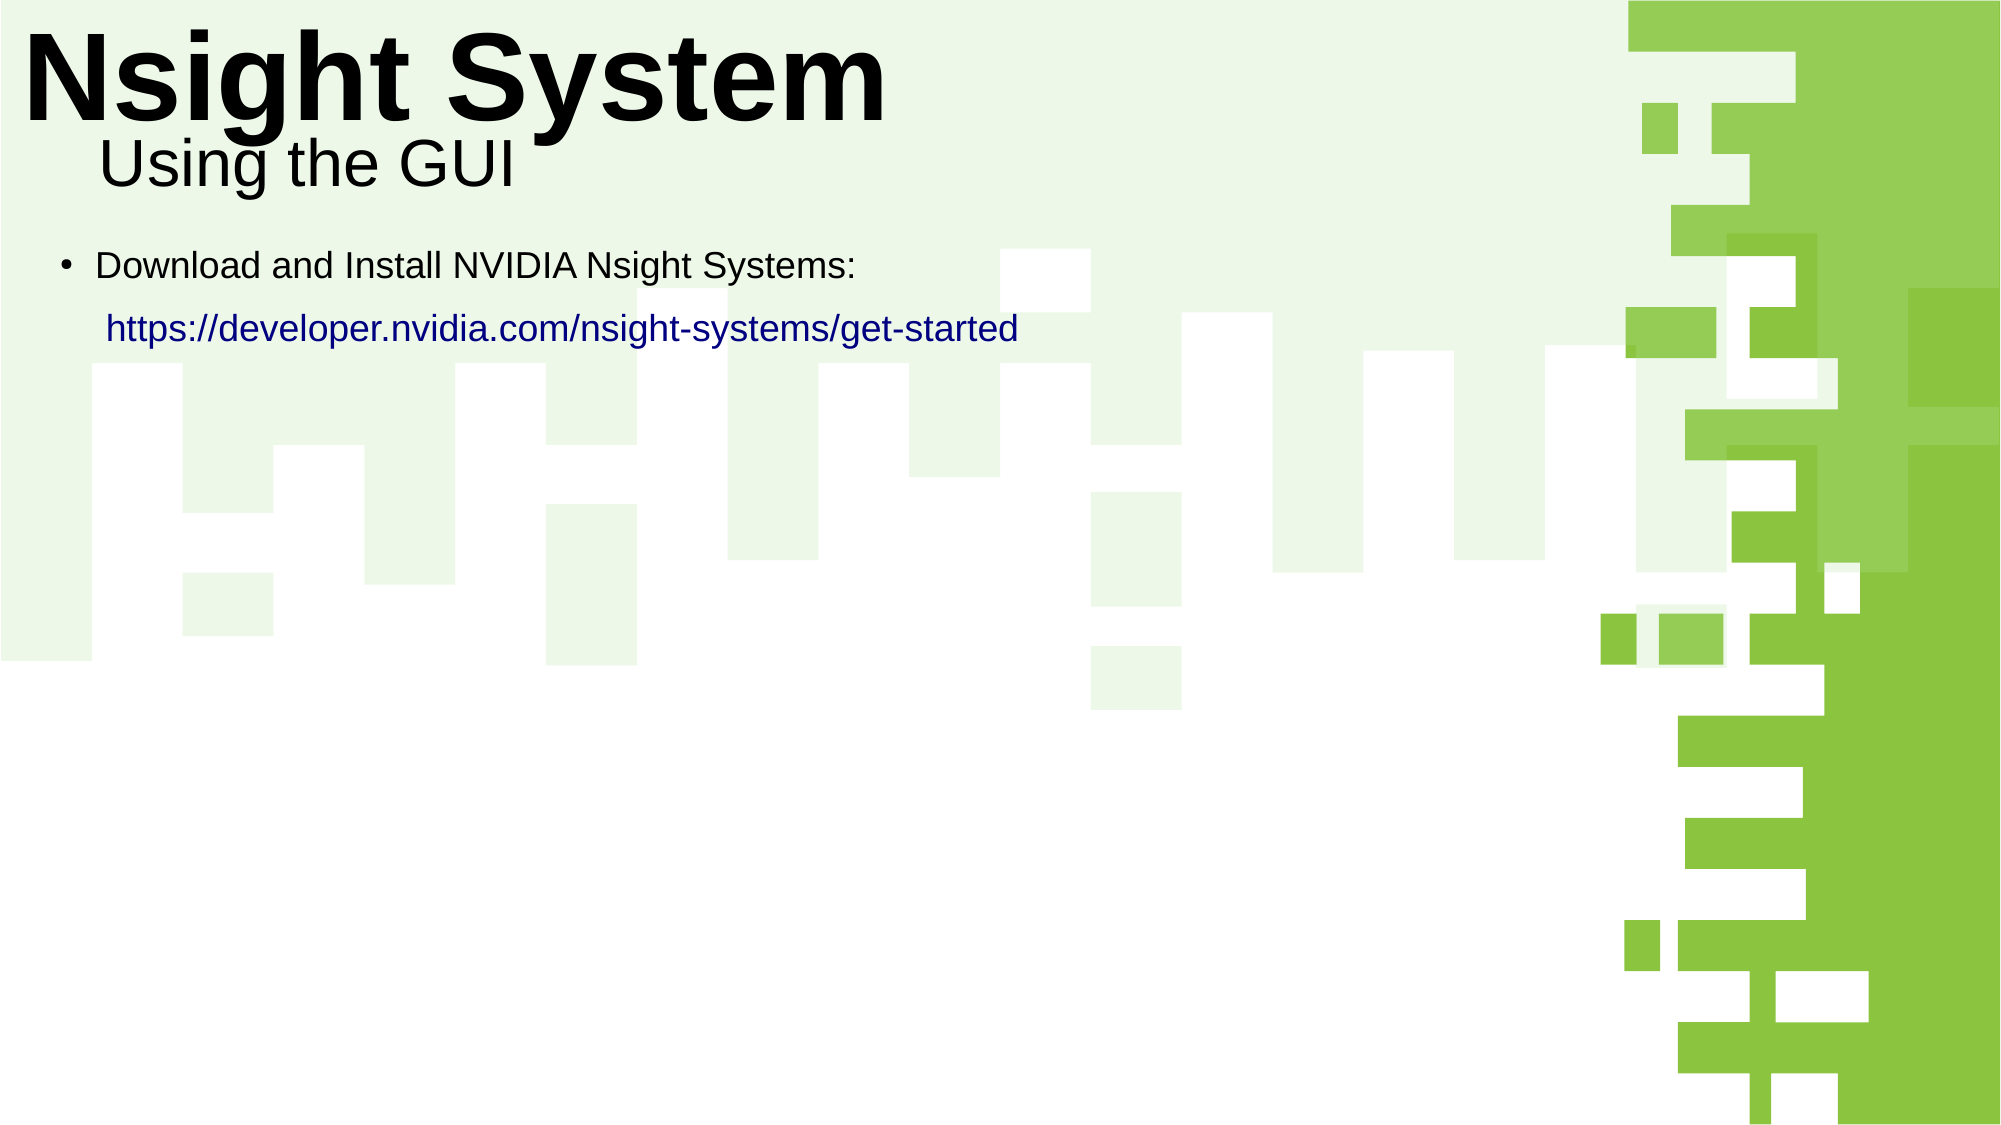

Nsight System
Using the GUI
Download and Install NVIDIA Nsight Systems:
 https://developer.nvidia.com/nsight-systems/get-started